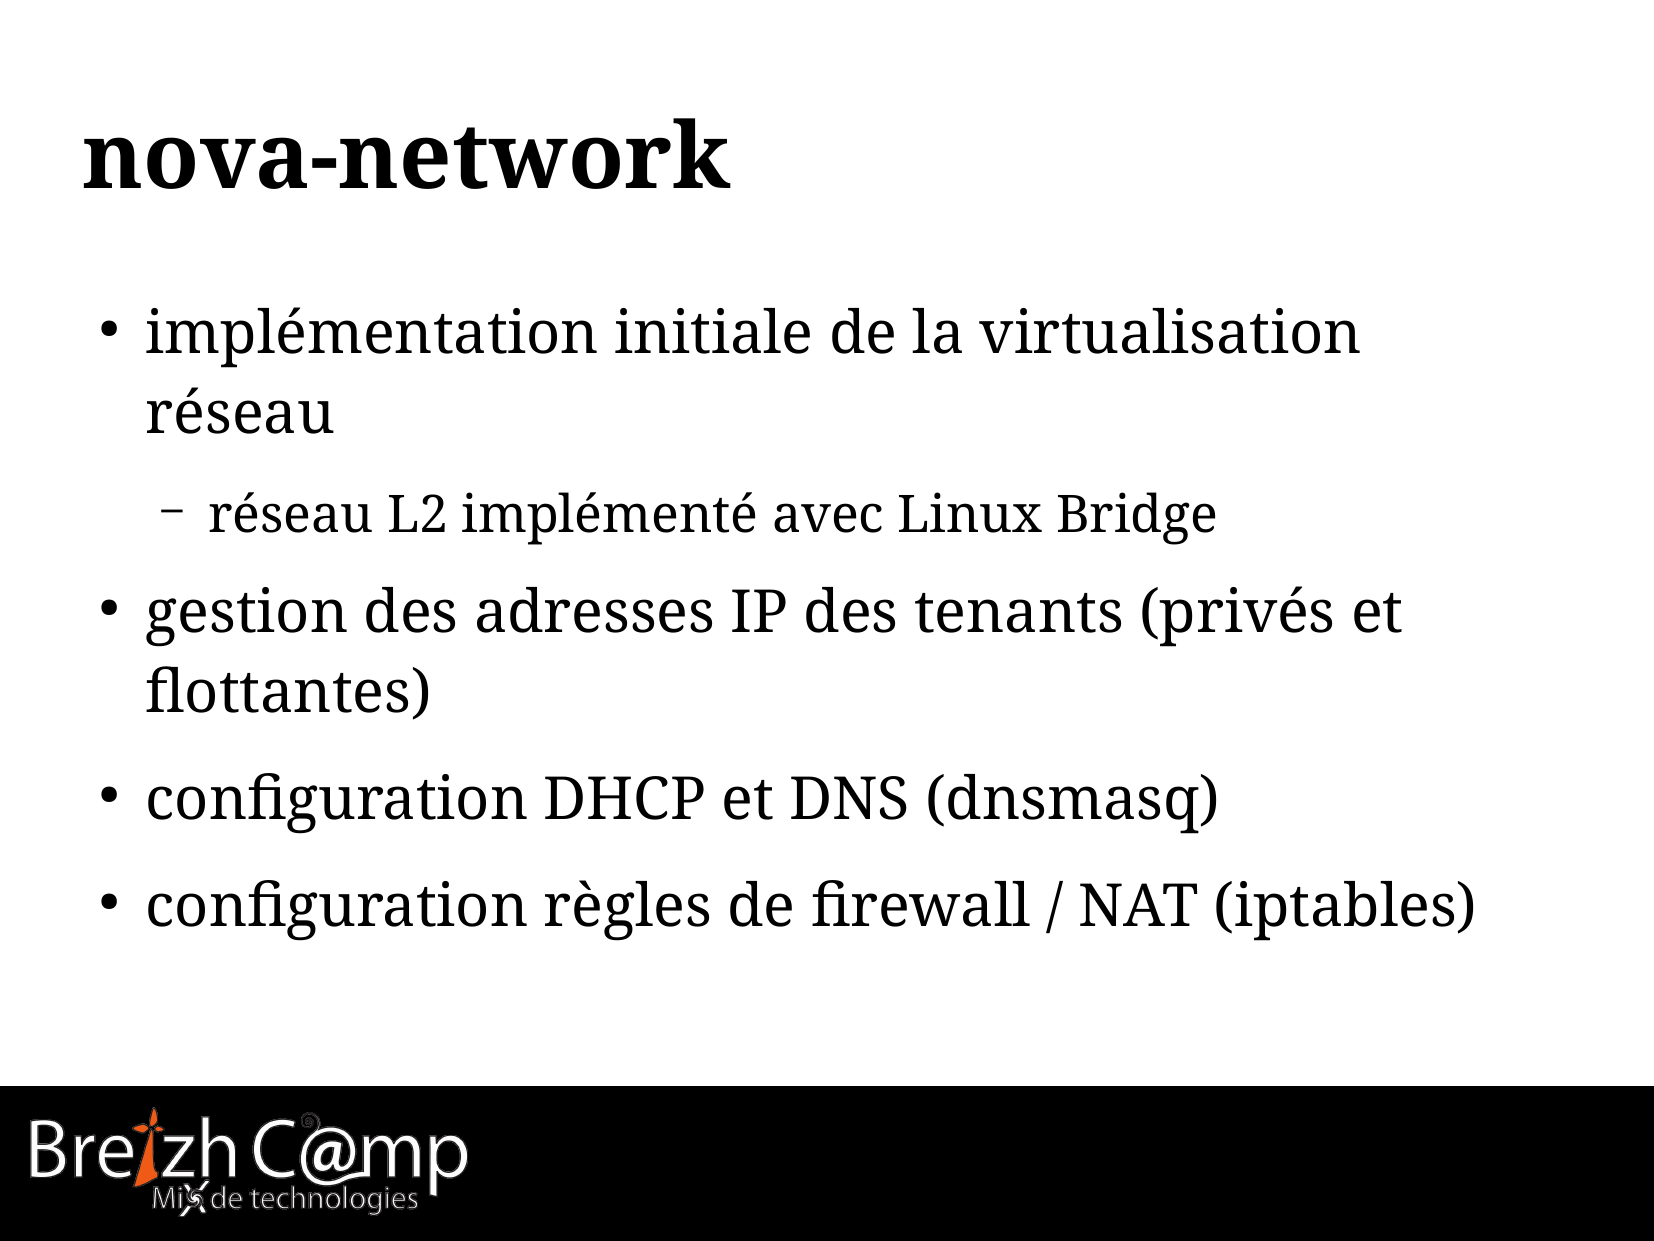

# nova-network
implémentation initiale de la virtualisation réseau
réseau L2 implémenté avec Linux Bridge
gestion des adresses IP des tenants (privés et flottantes)
configuration DHCP et DNS (dnsmasq)
configuration règles de firewall / NAT (iptables)
36